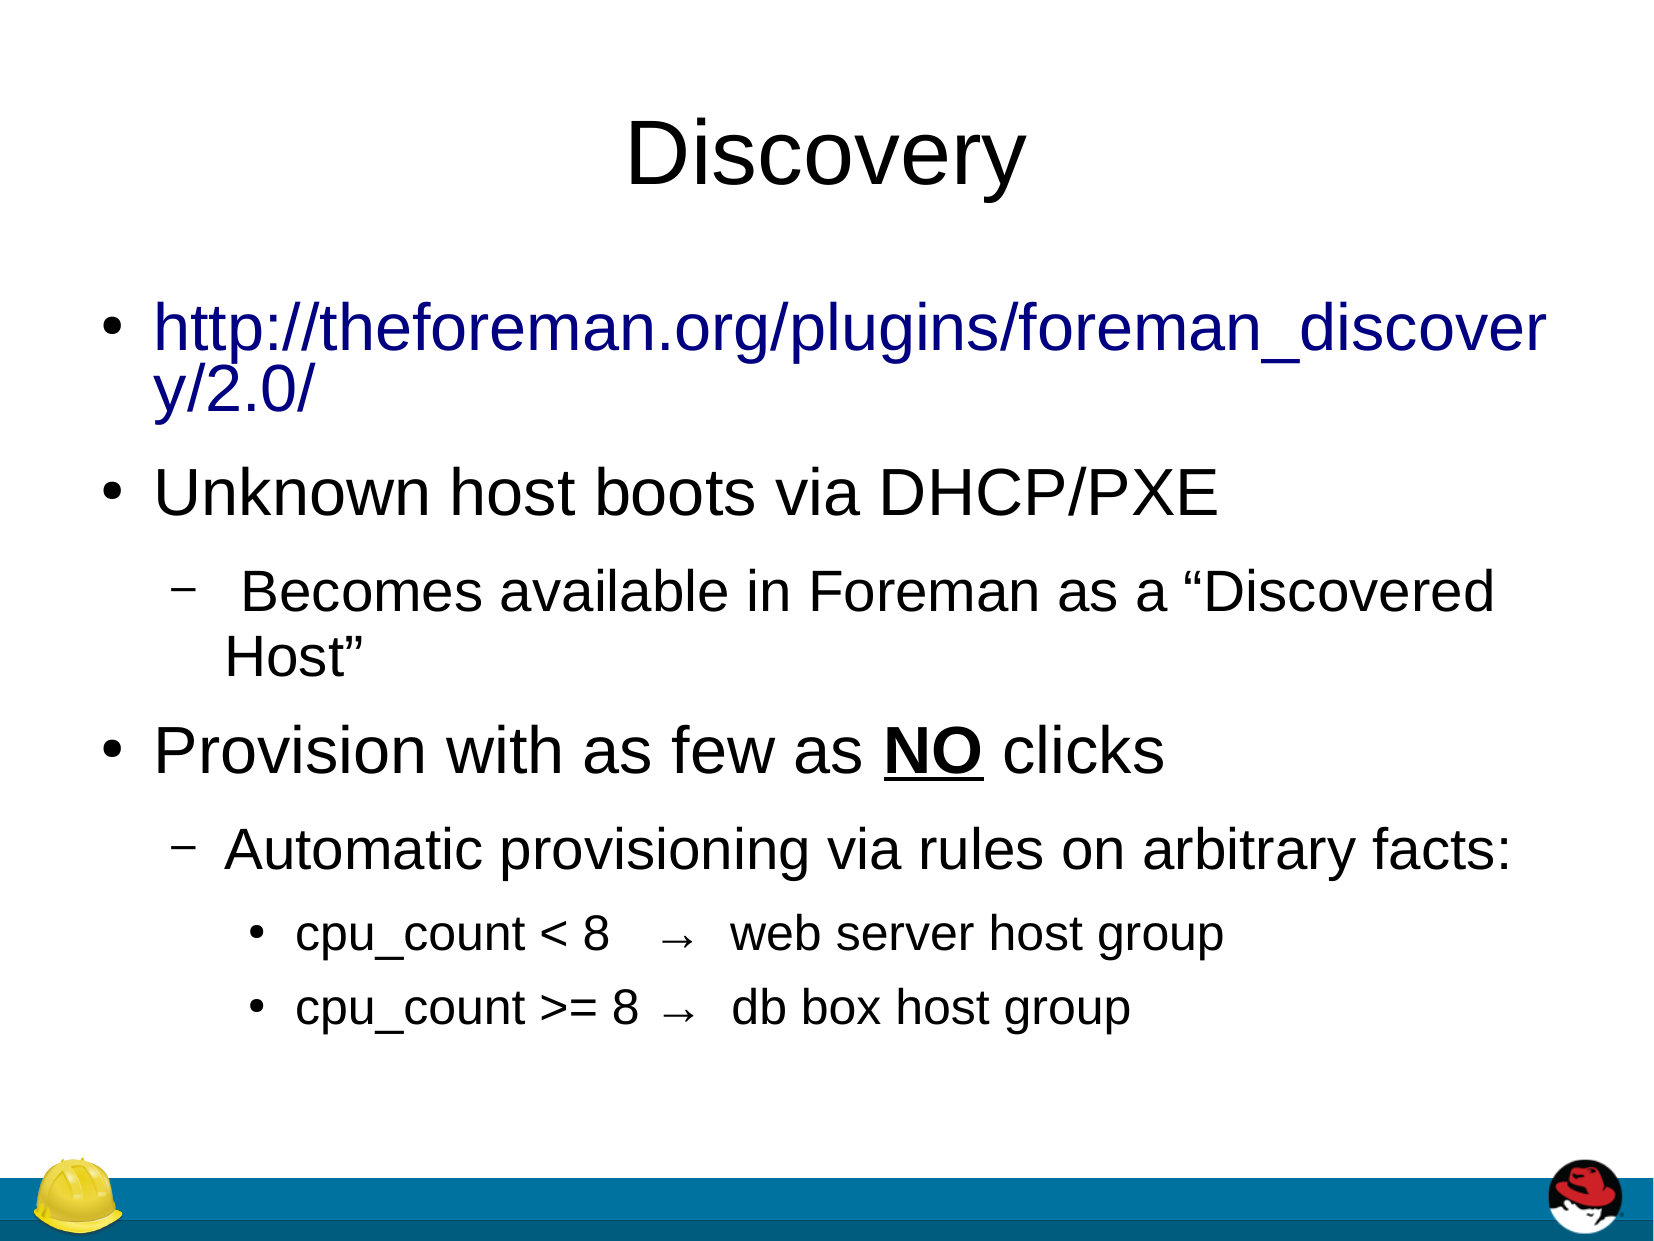

# Discovery
http://theforeman.org/plugins/foreman_discovery/2.0/
Unknown host boots via DHCP/PXE
 Becomes available in Foreman as a “Discovered Host”
Provision with as few as NO clicks
Automatic provisioning via rules on arbitrary facts:
cpu_count < 8 → web server host group
cpu_count >= 8 → db box host group